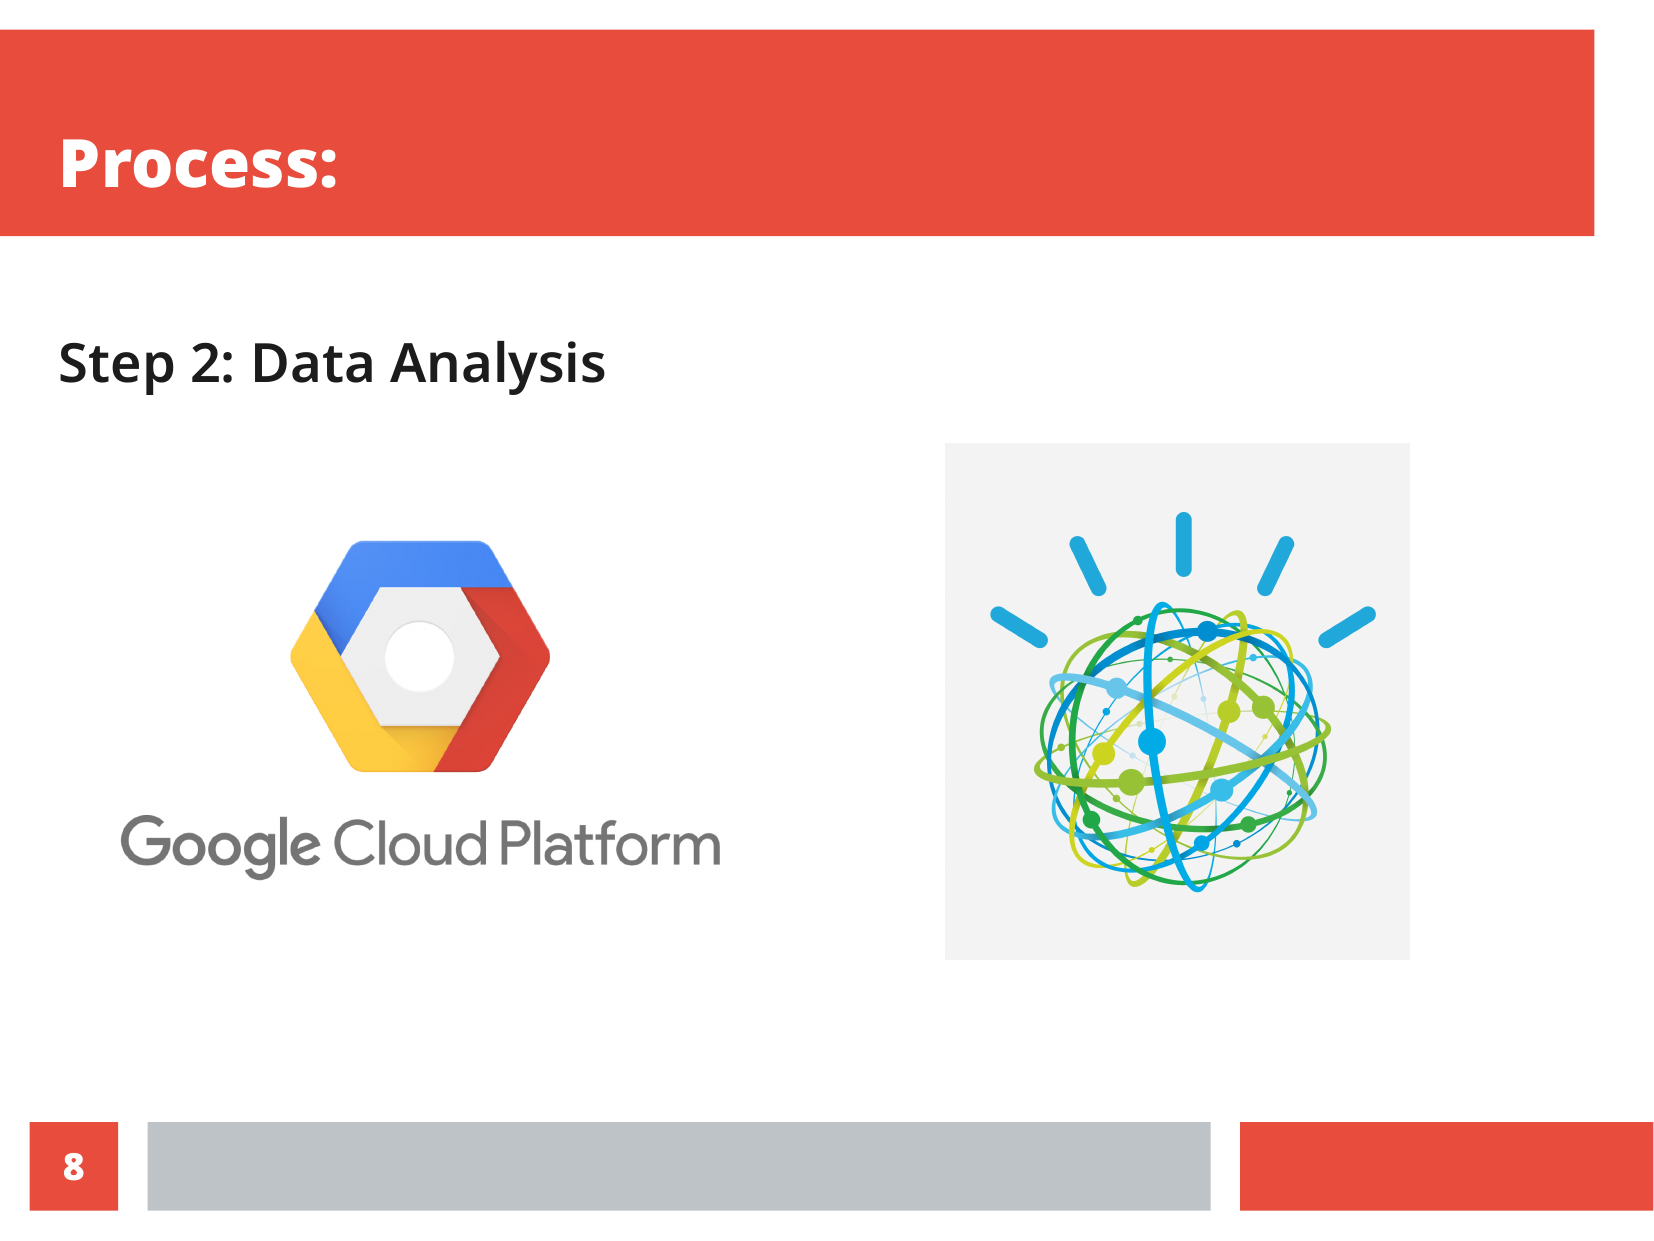

# Process:
Step 2: Data Analysis
8